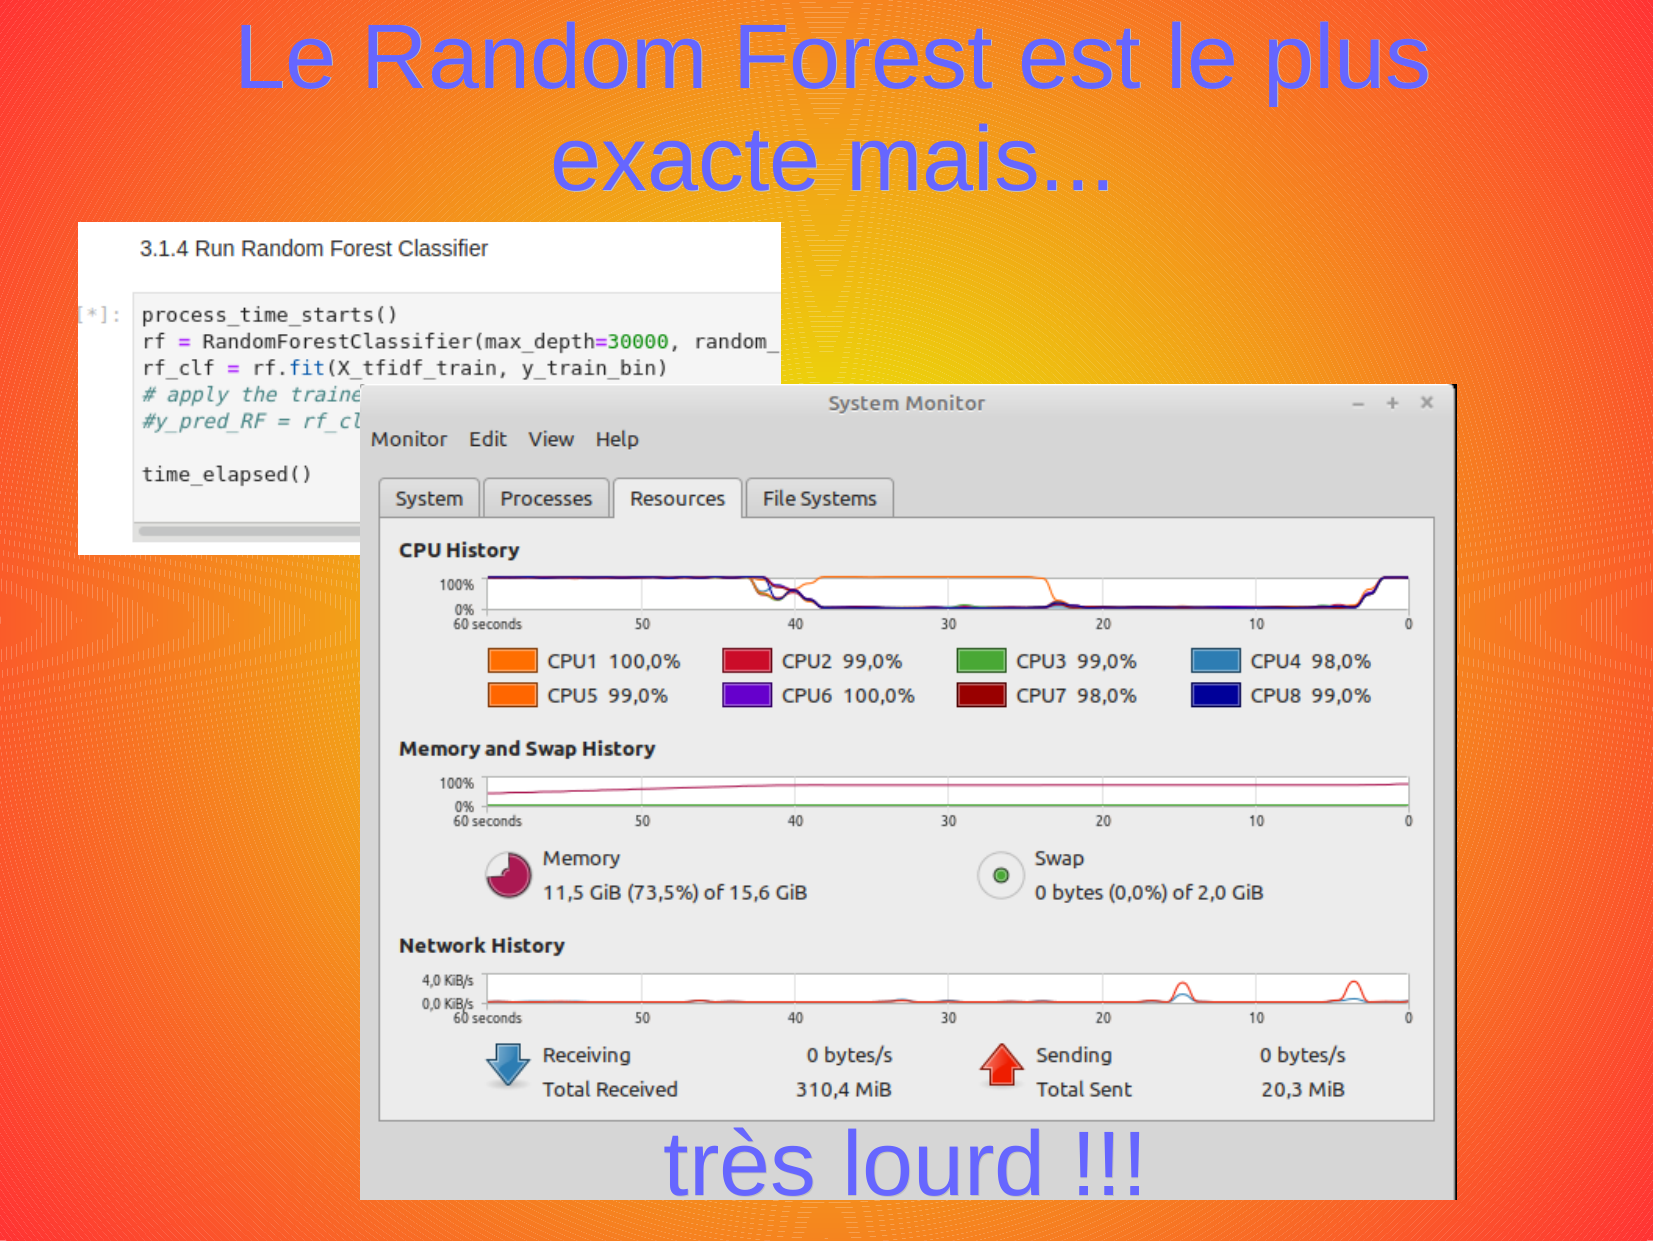

# Le Random Forest est le plus exacte mais...
très lourd !!!